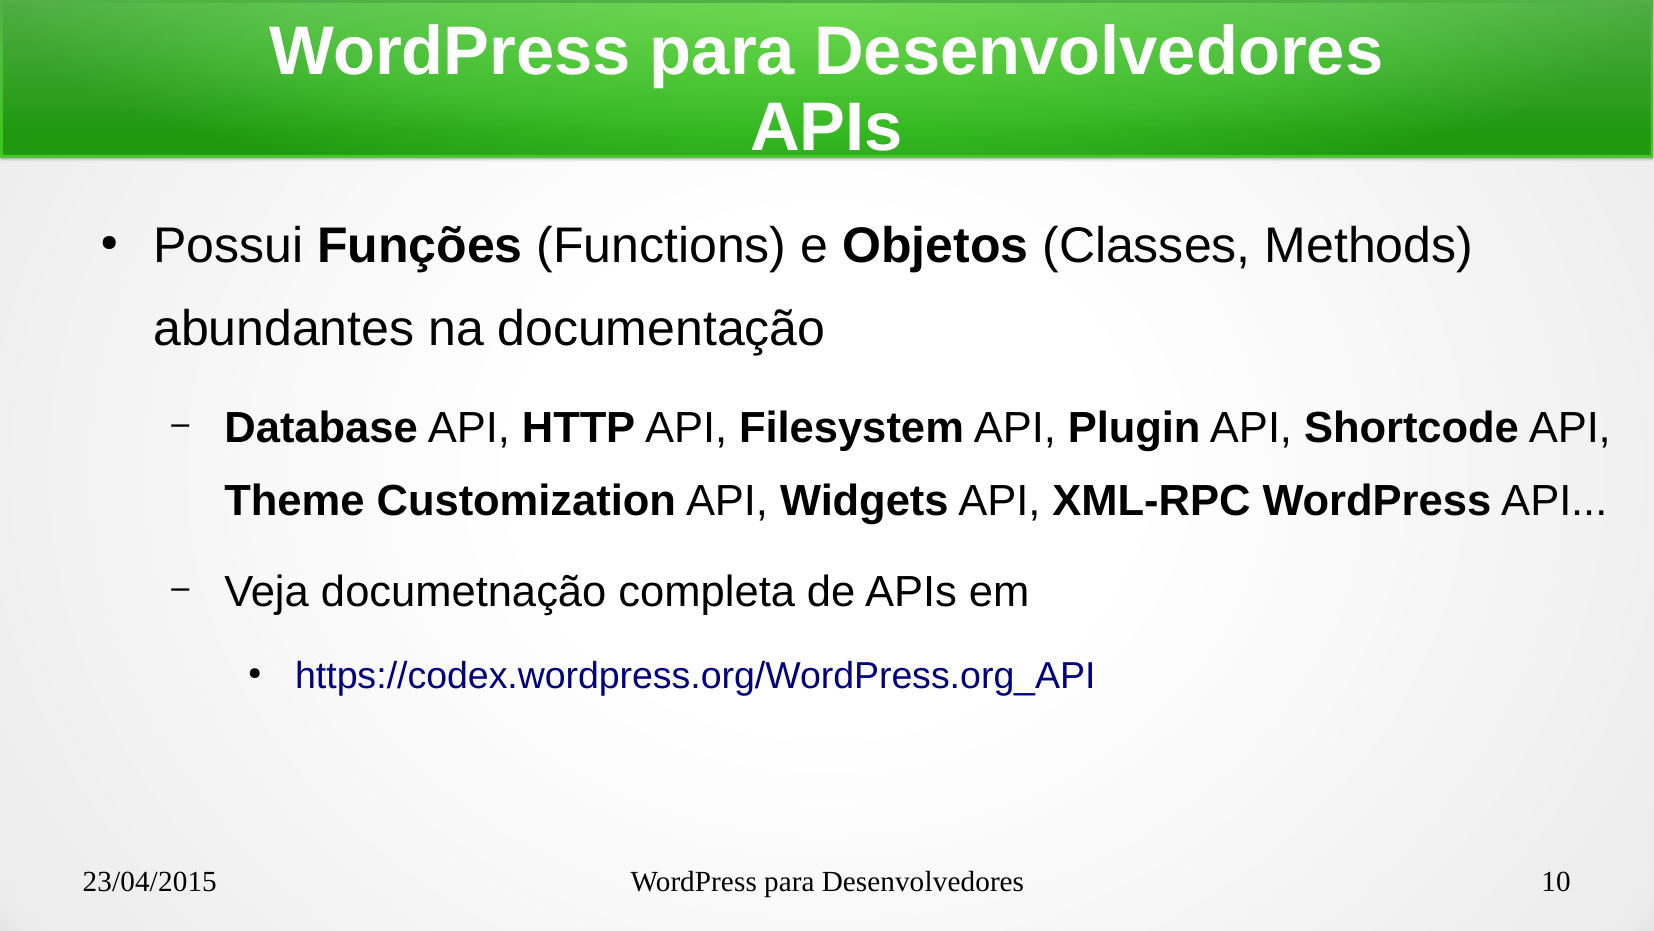

# WordPress para Desenvolvedores APIs
Possui Funções (Functions) e Objetos (Classes, Methods) abundantes na documentação
Database API, HTTP API, Filesystem API, Plugin API, Shortcode API, Theme Customization API, Widgets API, XML-RPC WordPress API...
Veja documetnação completa de APIs em
https://codex.wordpress.org/WordPress.org_API
23/04/2015
WordPress para Desenvolvedores
10